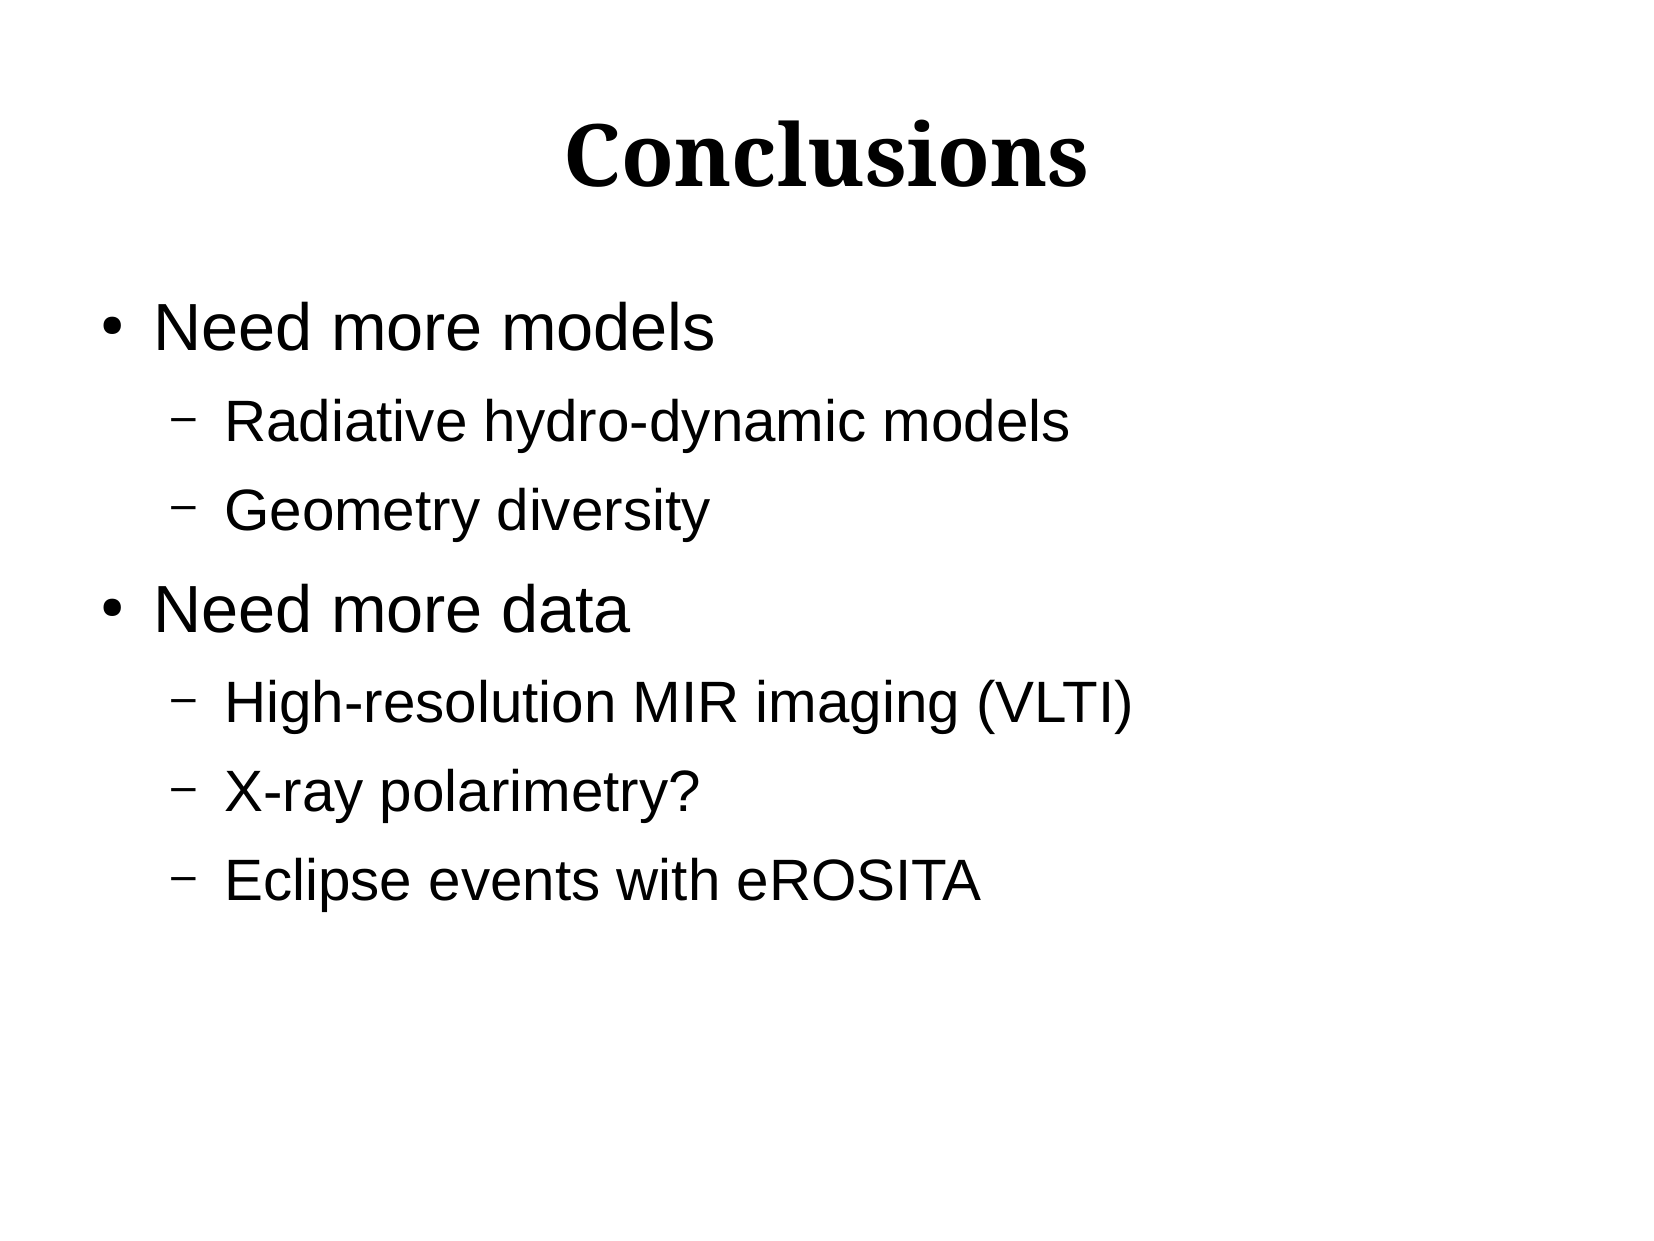

# Conclusions
Need more models
Radiative hydro-dynamic models
Geometry diversity
Need more data
High-resolution MIR imaging (VLTI)
X-ray polarimetry?
Eclipse events with eROSITA